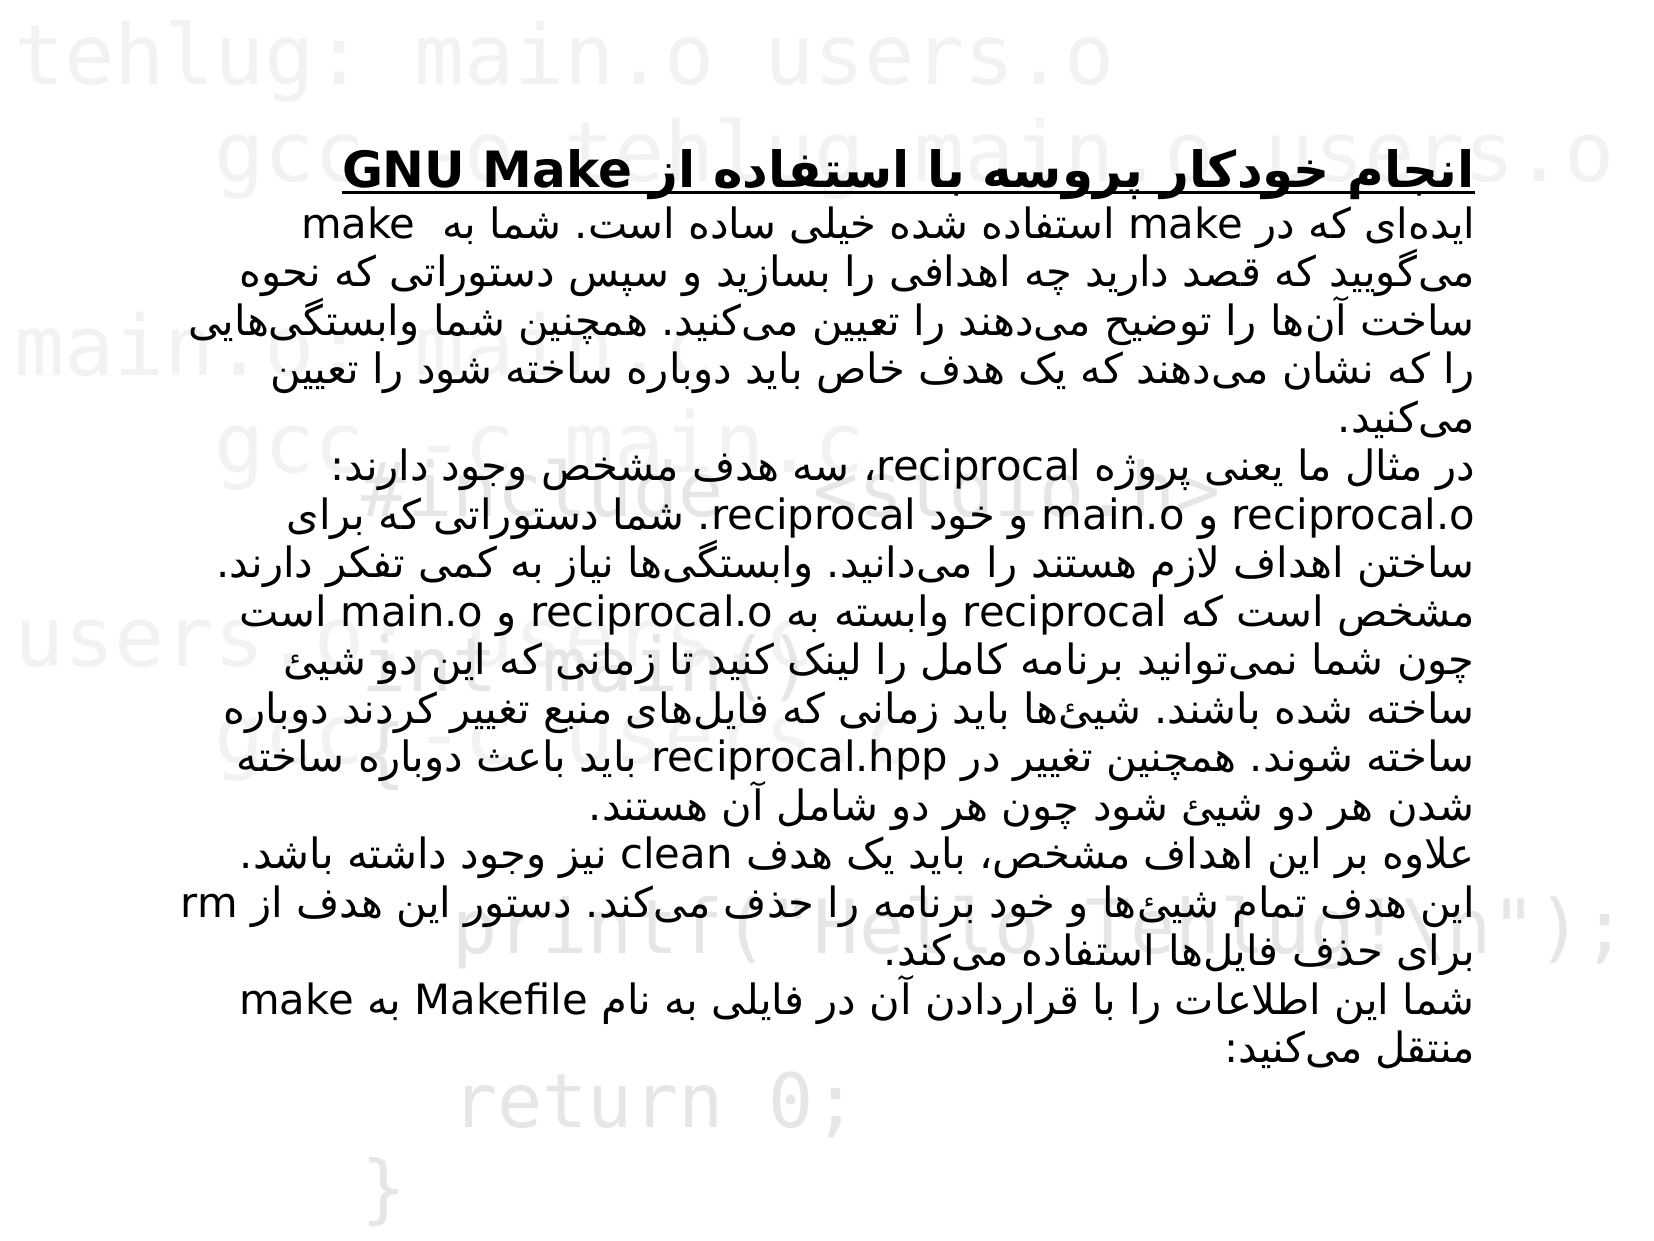

tehlug: main.o users.o
 gcc -o tehlug main.o users.o
main.o: main.c
 gcc -c main.c
users.o: users.c
 gcc -c users.c
انجام خودکار‌ پروسه با استفاده از GNU Make
ایده‌ای که در make استفاده شده خیلی ساده است. شما به make می‌گویید که قصد دارید چه اهدافی را بسازید و سپس دستوراتی که نحوه ساخت آن‌ها را توضیح می‌دهند را تعیین می‌کنید. همچنین شما وابستگی‌هایی را که نشان می‌دهند که یک هدف خاص باید دوباره ساخته شود را تعیین می‌کنید.
در مثال ما یعنی پروژه reciprocal، سه هدف مشخص وجود دارند: reciprocal.o و main.o و خود reciprocal. شما دستوراتی که برای ساختن اهداف لازم هستند را می‌دانید. وابستگی‌ها نیاز به کمی تفکر دارند. مشخص است که reciprocal وابسته به reciprocal.o و main.o است چون شما نمی‌توانید برنامه کامل را لینک کنید تا زمانی که این دو شیئ ساخته شده باشند. شیئ‌ها باید زمانی که فایل‌های منبع تغییر کردند دوباره ساخته شوند. همچنین تغییر در reciprocal.hpp باید باعث دوباره ساخته شدن هر دو شیئ شود چون هر دو شامل آن هستند.
علاوه بر این اهداف مشخص، باید یک هدف clean نیز وجود داشته باشد. این هدف تمام شیئ‌ها و خود برنامه را حذف می‌کند. دستور این هدف از rm برای حذف فایل‌ها استفاده می‌کند.
شما این اطلاعات را با قراردادن آن در فایلی به نام Makefile به make منتقل می‌کنید:
#include <stdio.h>
int main()
{
 printf("Hello Tehlug!\n");
 return 0;
}